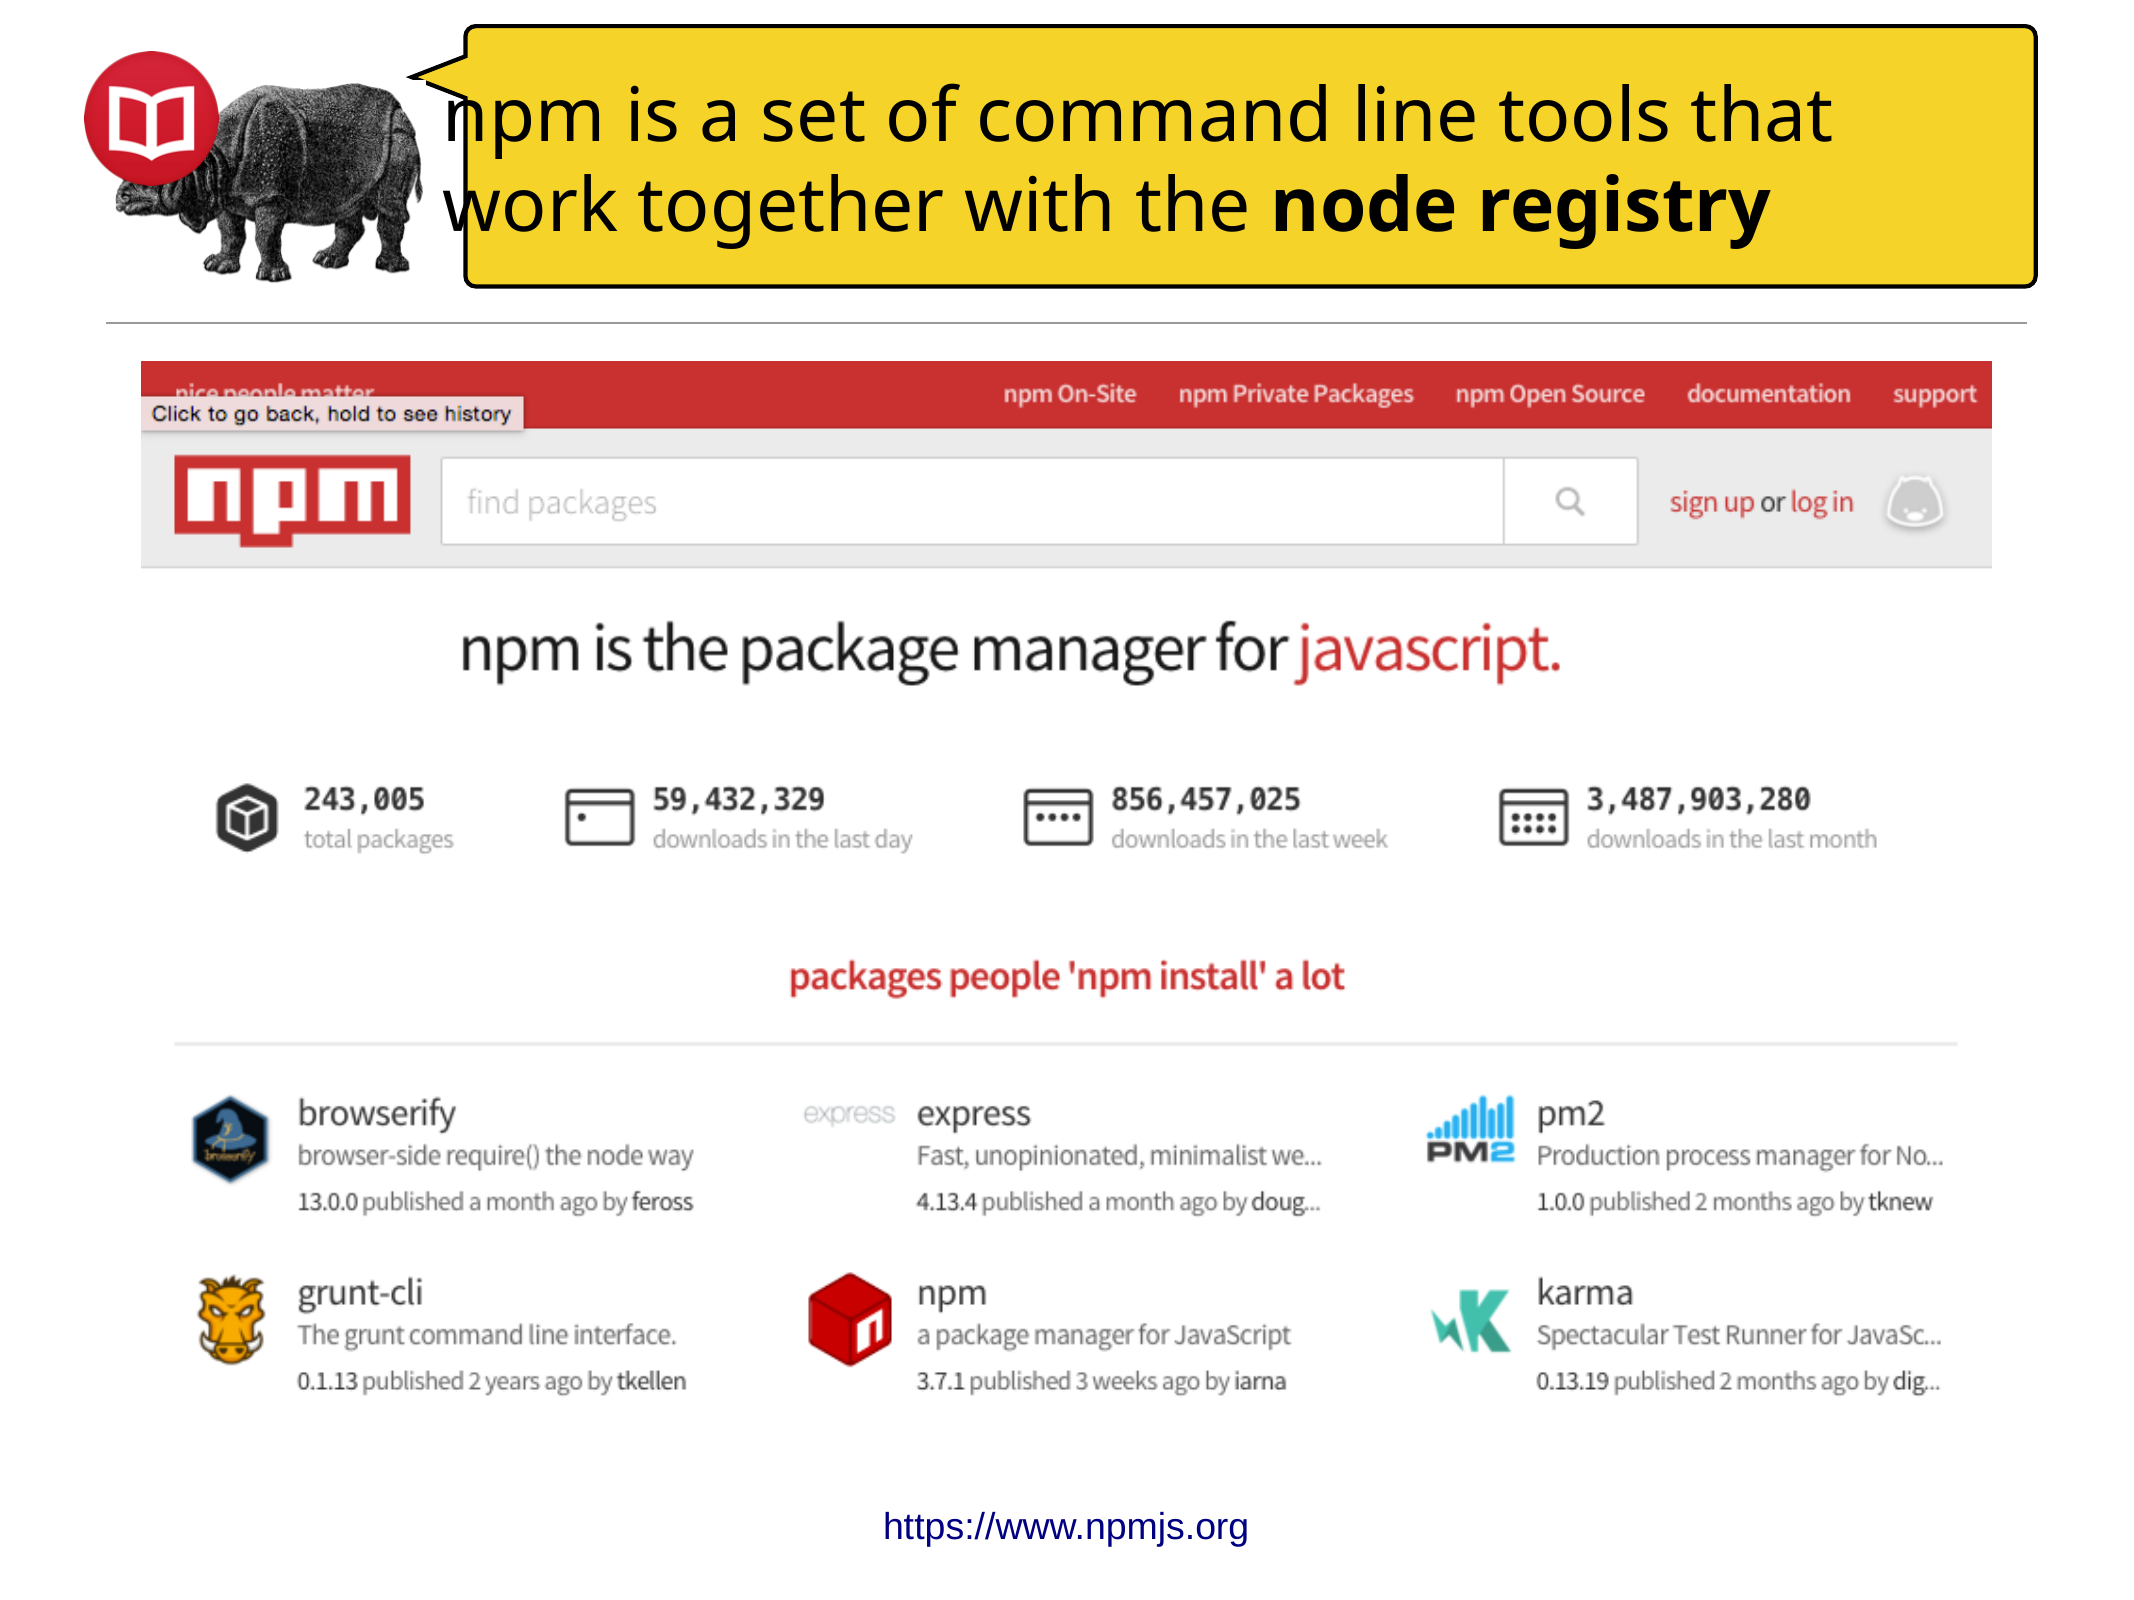

npm is a set of command line tools that work together with the node registry
https://www.npmjs.org